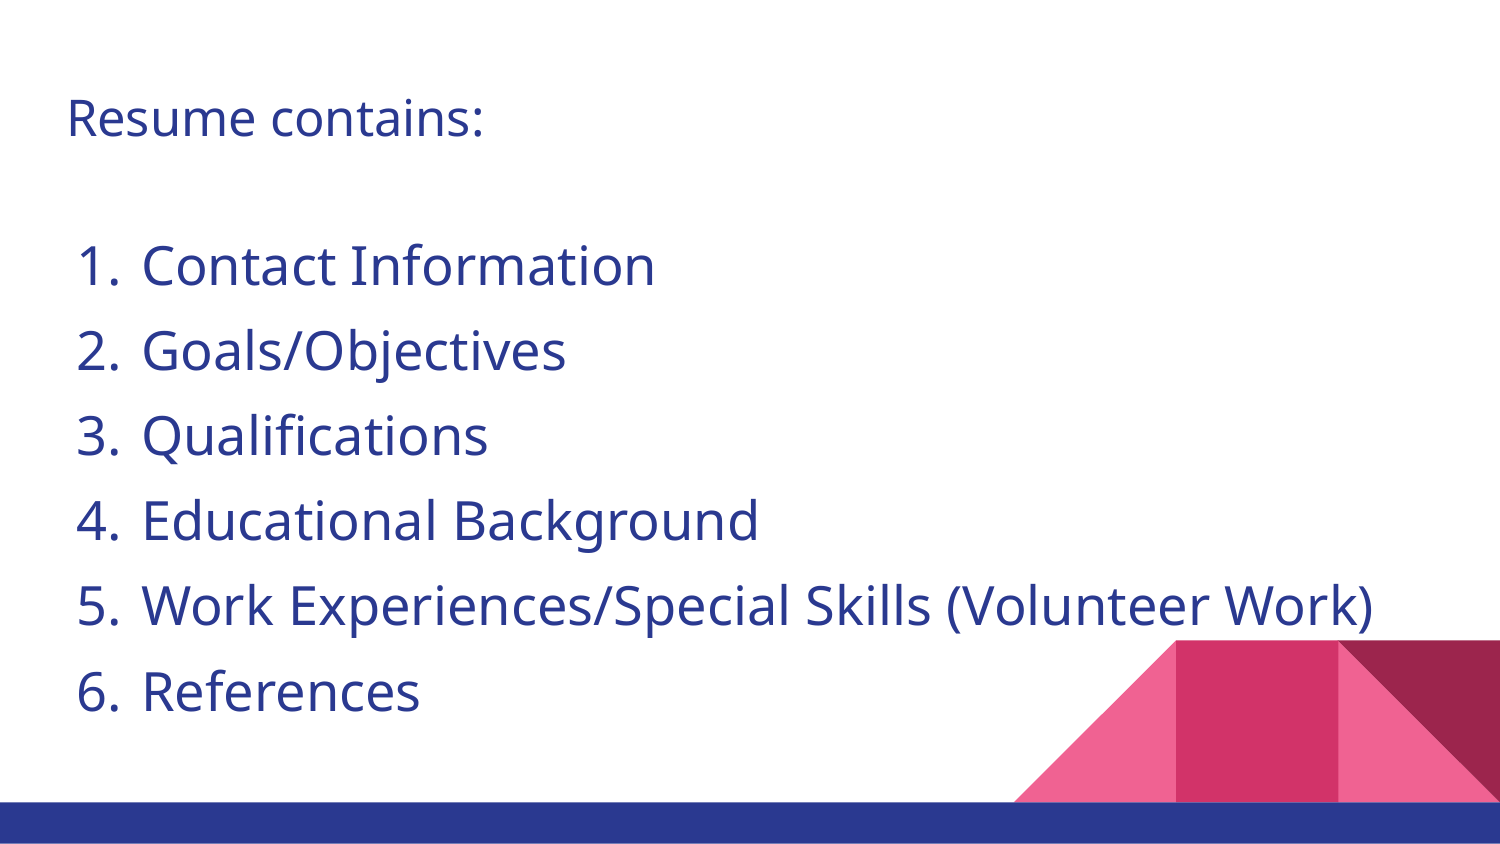

# Resume contains:
Contact Information
Goals/Objectives
Qualifications
Educational Background
Work Experiences/Special Skills (Volunteer Work)
References